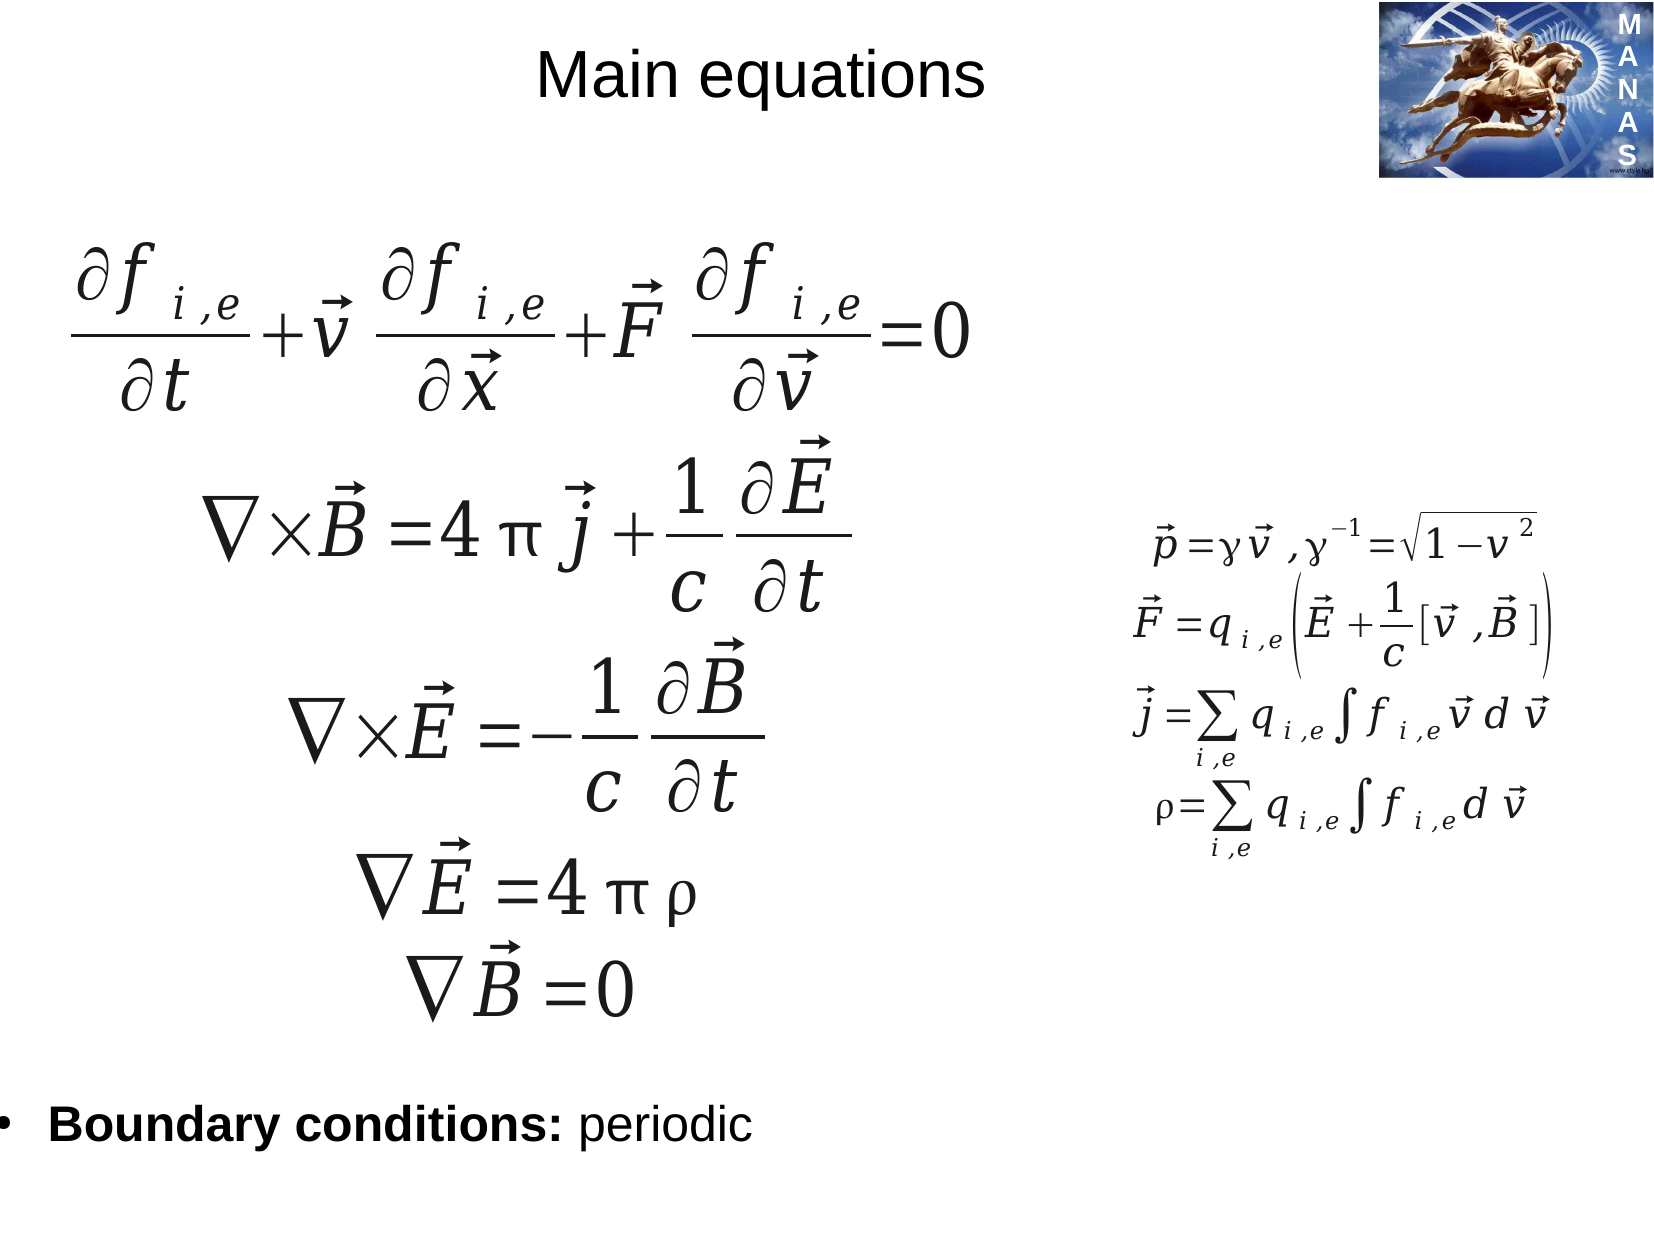

Main equations
М
A
N
A
S
# Boundary conditions: periodic